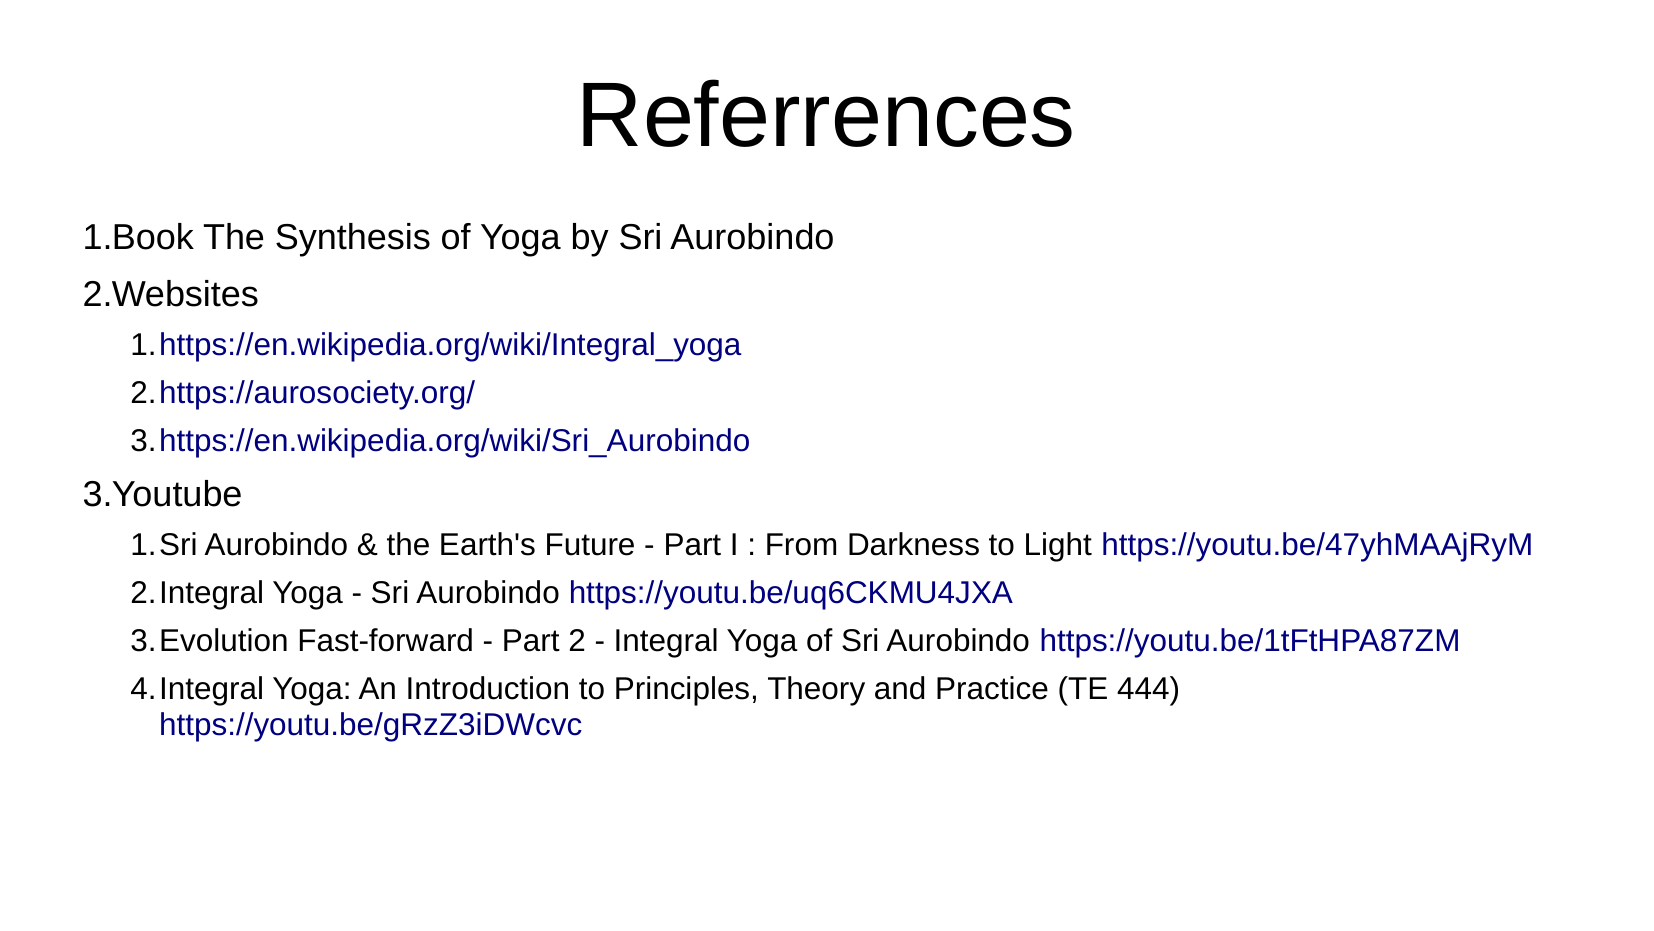

# Referrences
 Book The Synthesis of Yoga by Sri Aurobindo
 Websites
https://en.wikipedia.org/wiki/Integral_yoga
https://aurosociety.org/
https://en.wikipedia.org/wiki/Sri_Aurobindo
 Youtube
Sri Aurobindo & the Earth's Future - Part I : From Darkness to Light https://youtu.be/47yhMAAjRyM
Integral Yoga - Sri Aurobindo https://youtu.be/uq6CKMU4JXA
Evolution Fast-forward - Part 2 - Integral Yoga of Sri Aurobindo https://youtu.be/1tFtHPA87ZM
Integral Yoga: An Introduction to Principles, Theory and Practice (TE 444) https://youtu.be/gRzZ3iDWcvc